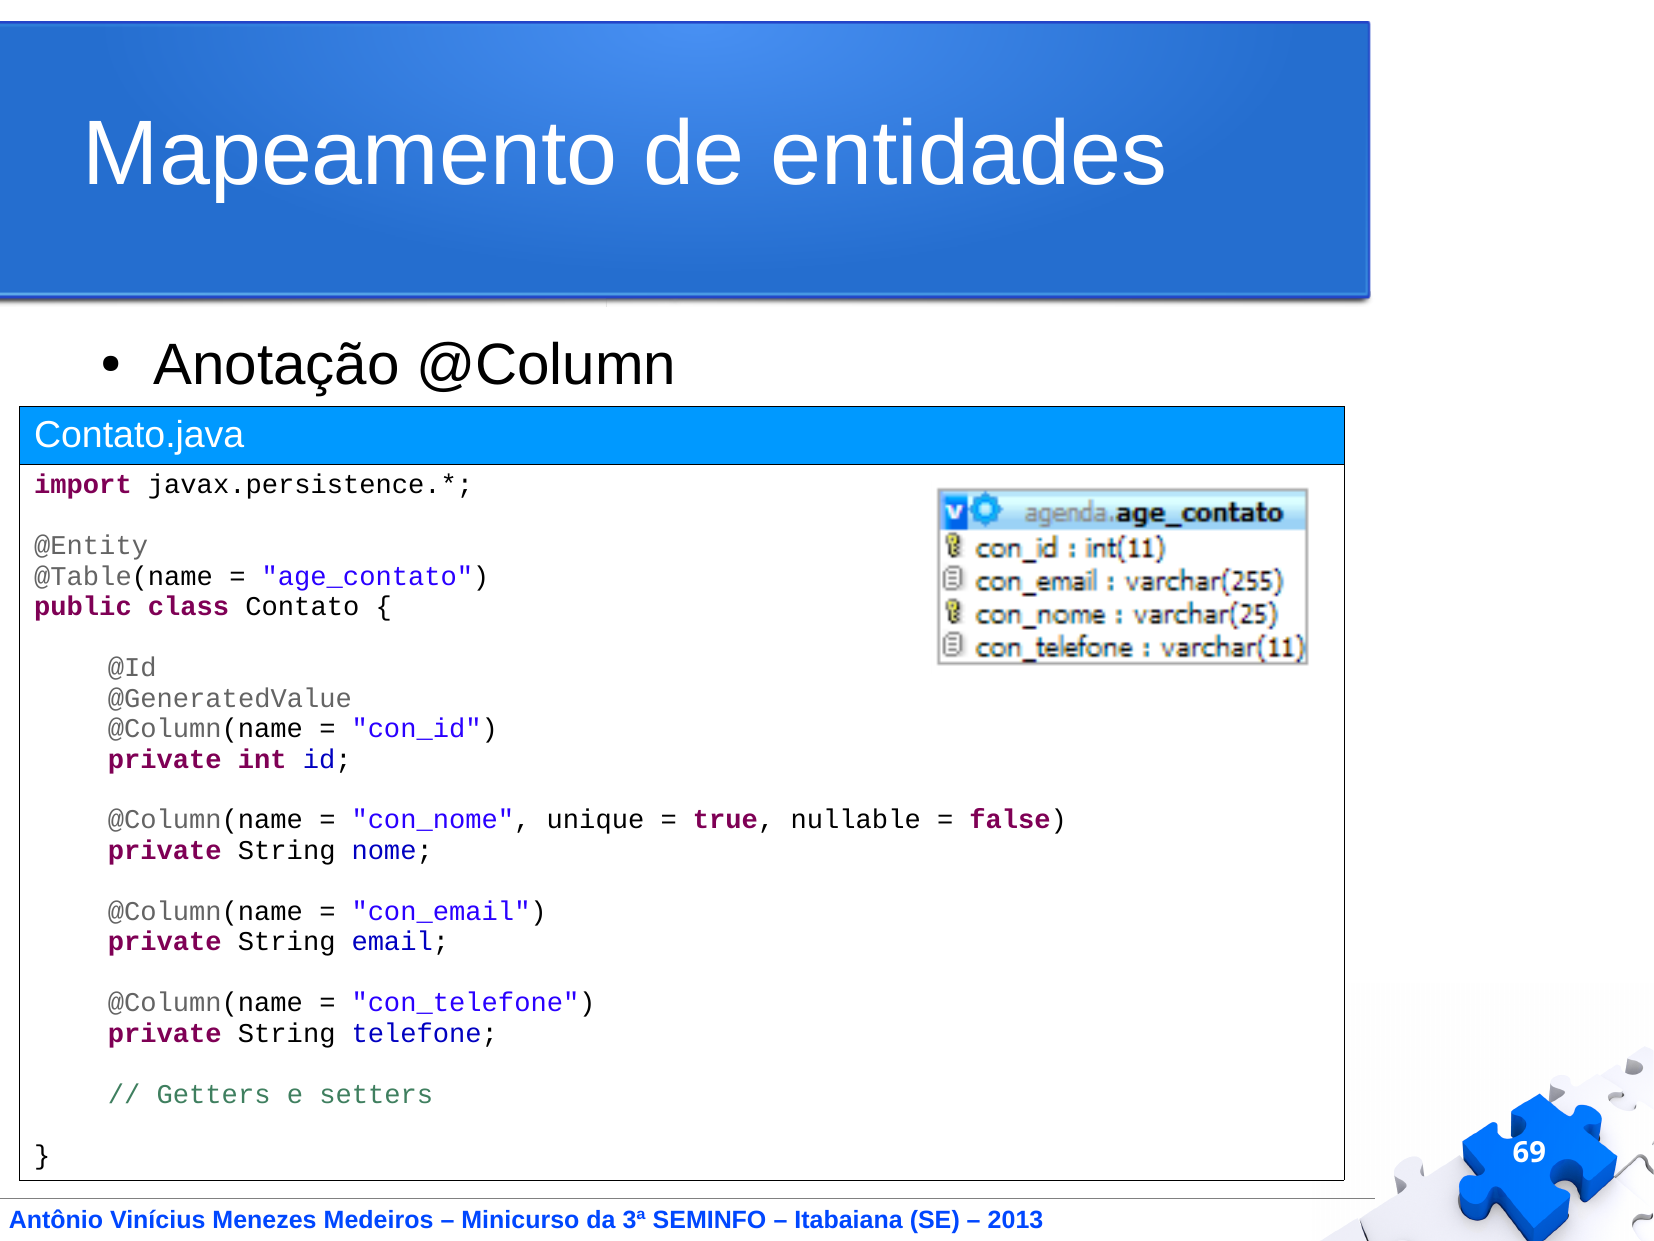

# Mapeamento de entidades
Anotação @Column
| Contato.java |
| --- |
| import javax.persistence.\*; @Entity @Table(name = "age\_contato") public class Contato { @Id @GeneratedValue @Column(name = "con\_id") private int id; @Column(name = "con\_nome", unique = true, nullable = false) private String nome; @Column(name = "con\_email") private String email; @Column(name = "con\_telefone") private String telefone; // Getters e setters } |
69